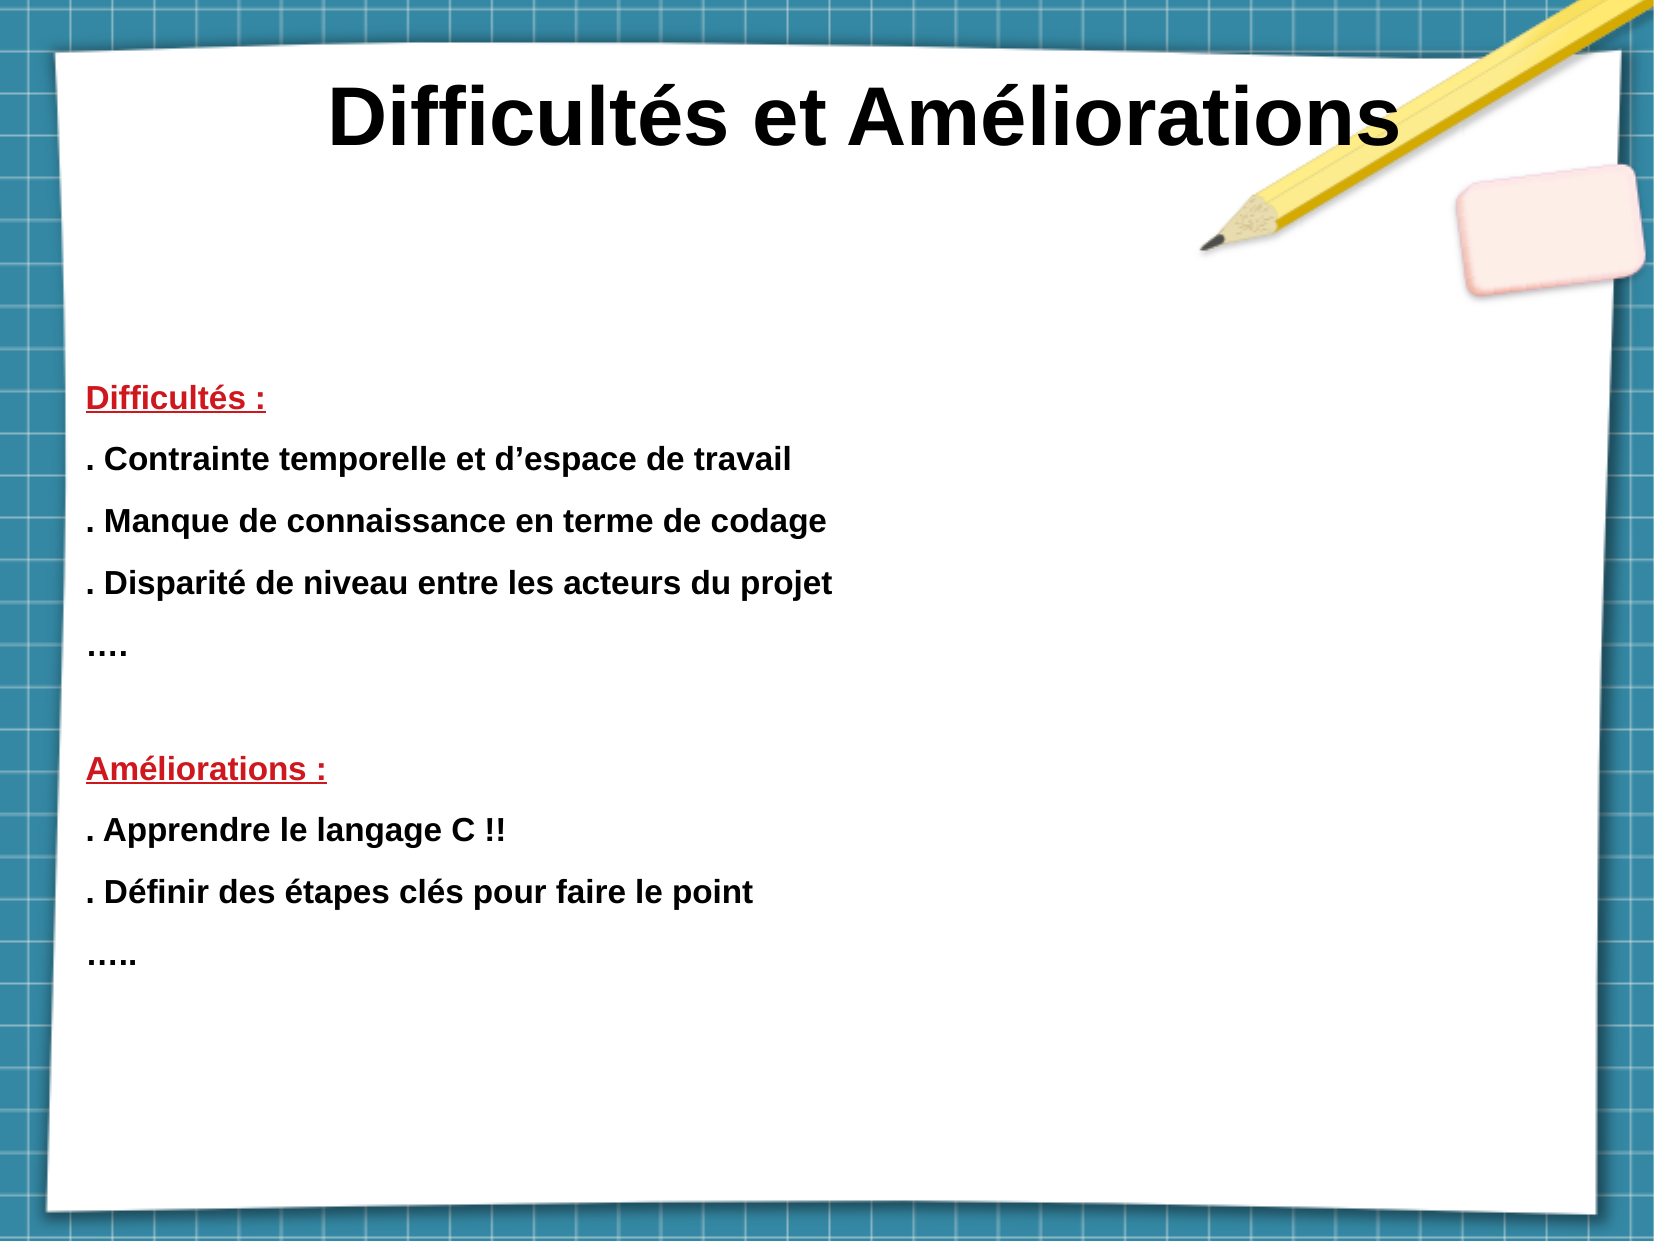

Difficultés et Améliorations
Difficultés :
. Contrainte temporelle et d’espace de travail
. Manque de connaissance en terme de codage
. Disparité de niveau entre les acteurs du projet
….
Améliorations :
. Apprendre le langage C !!
. Définir des étapes clés pour faire le point
…..